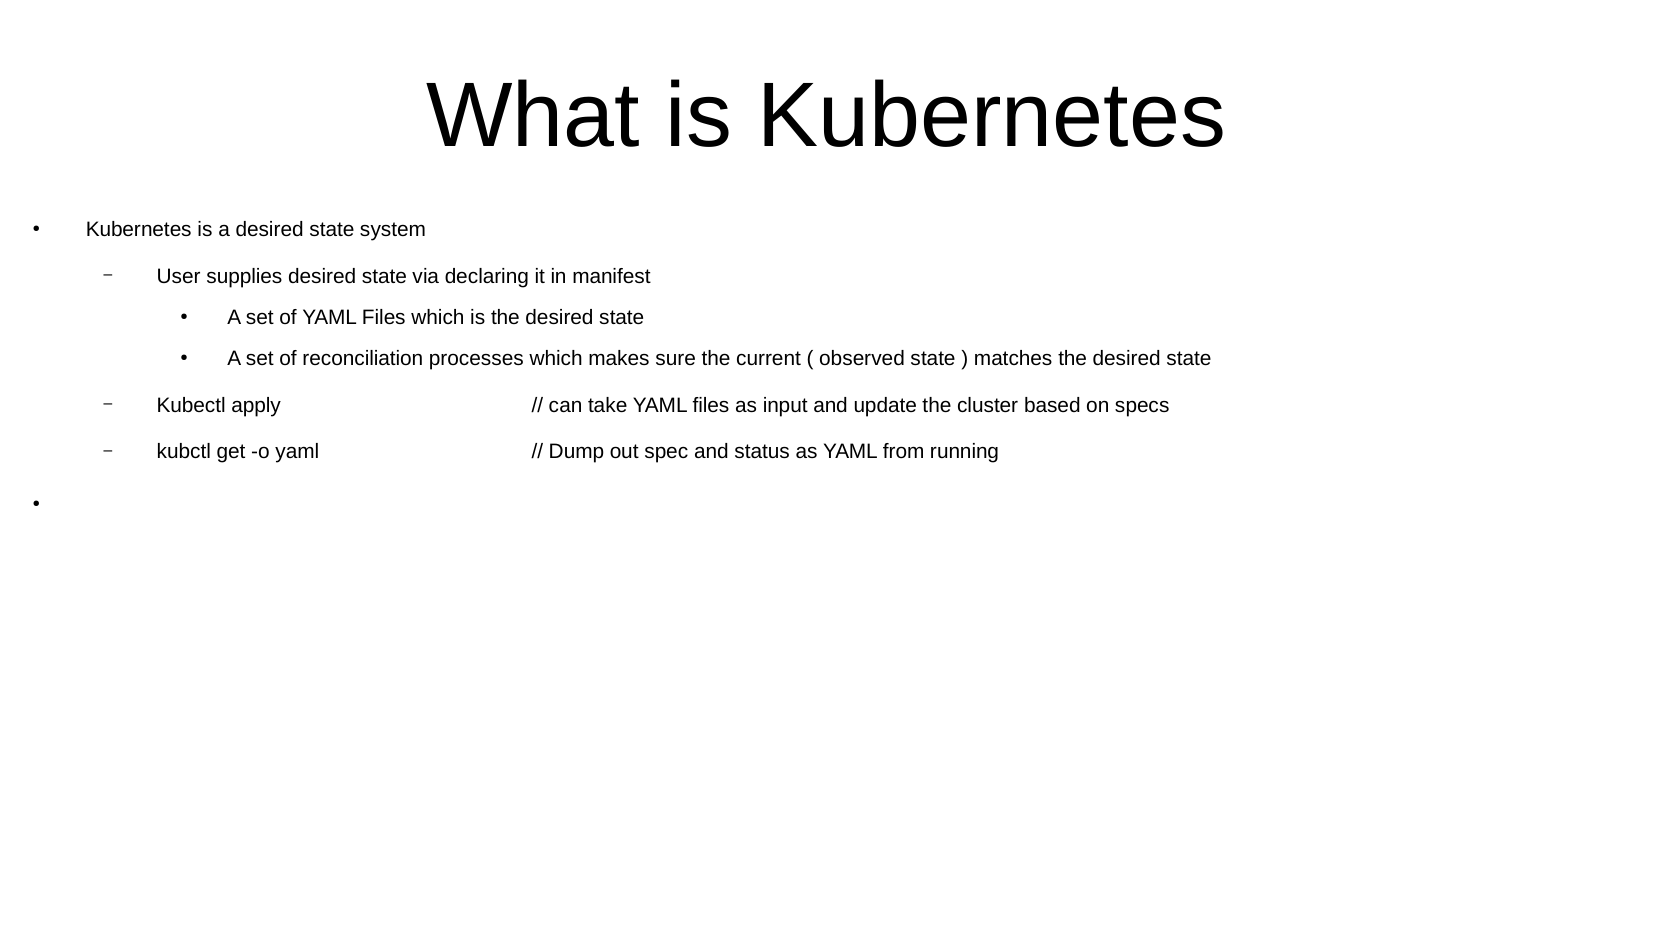

# What is Kubernetes
Kubernetes is a desired state system
User supplies desired state via declaring it in manifest
A set of YAML Files which is the desired state
A set of reconciliation processes which makes sure the current ( observed state ) matches the desired state
Kubectl apply 				// can take YAML files as input and update the cluster based on specs
kubctl get -o yaml			// Dump out spec and status as YAML from running